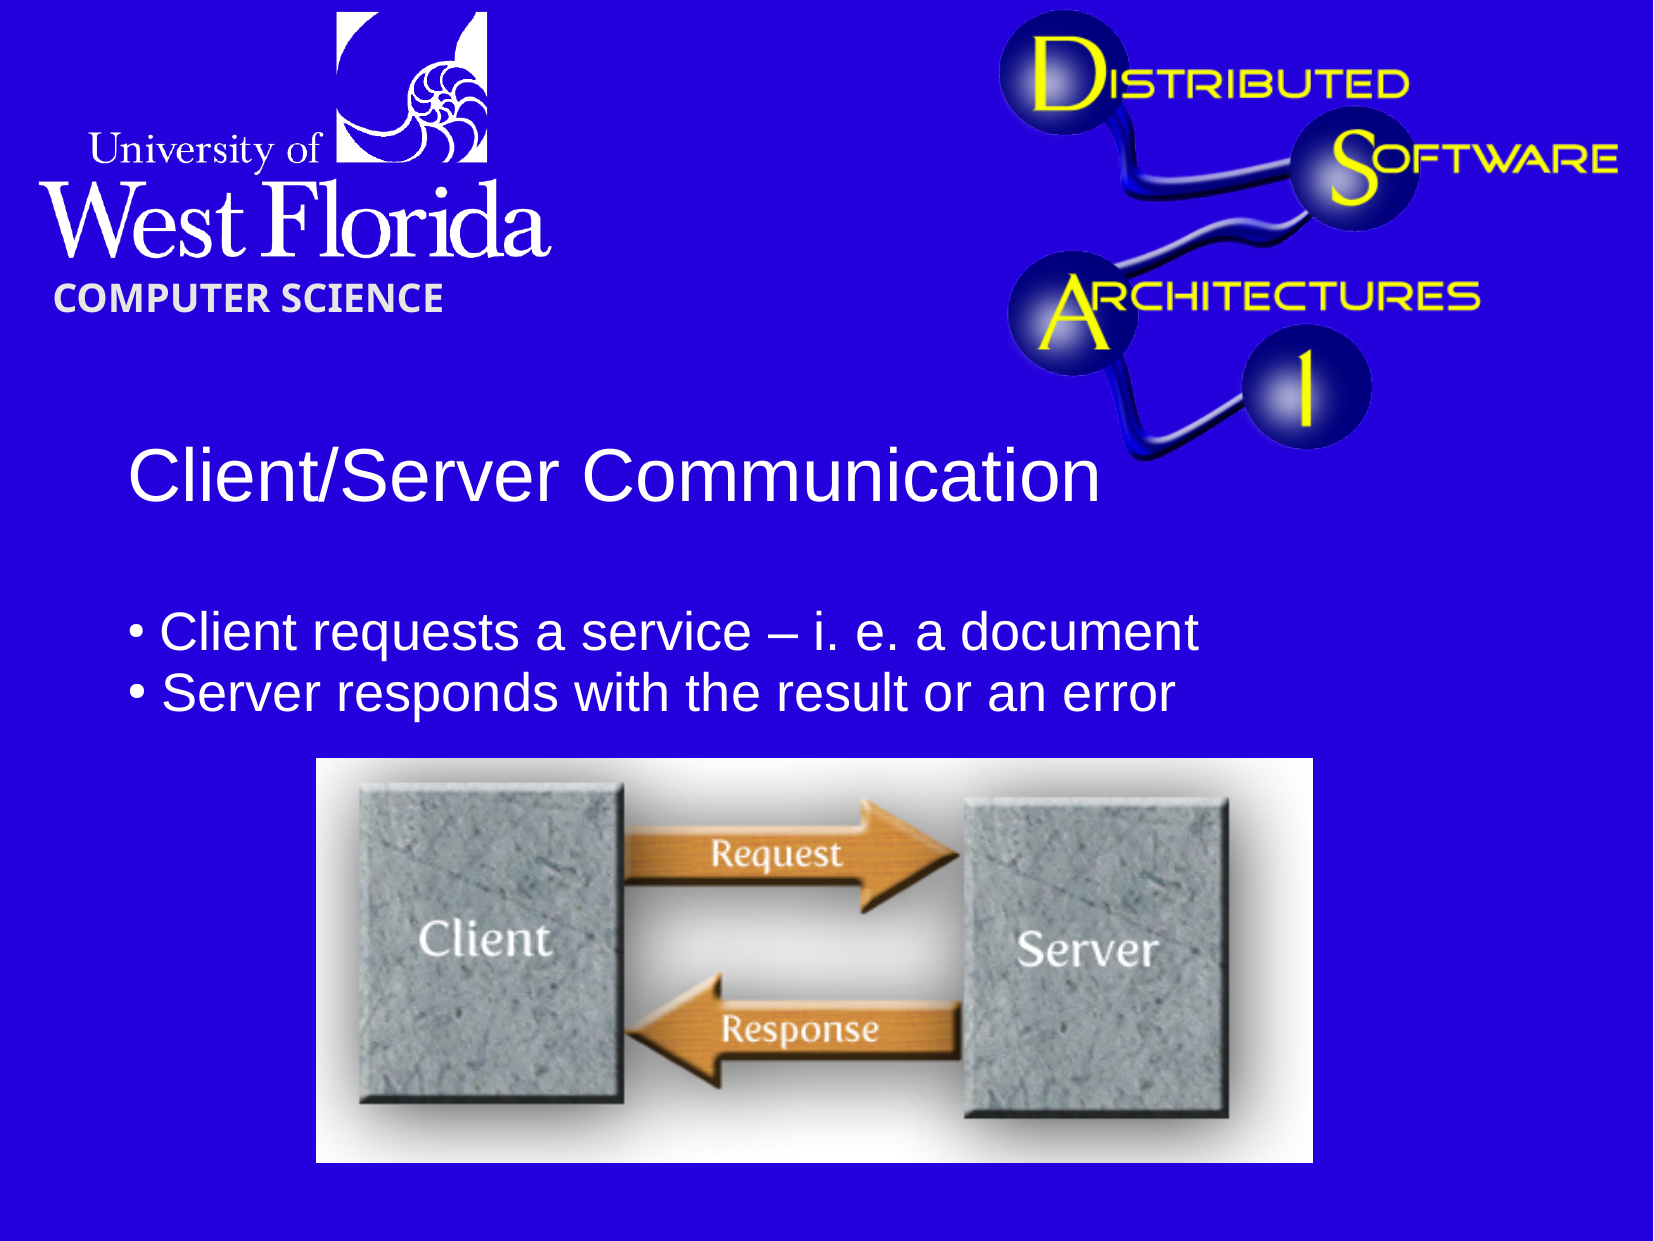

COMPUTER SCIENCE
Client/Server Communication
 Client requests a service – i. e. a document
 Server responds with the result or an error